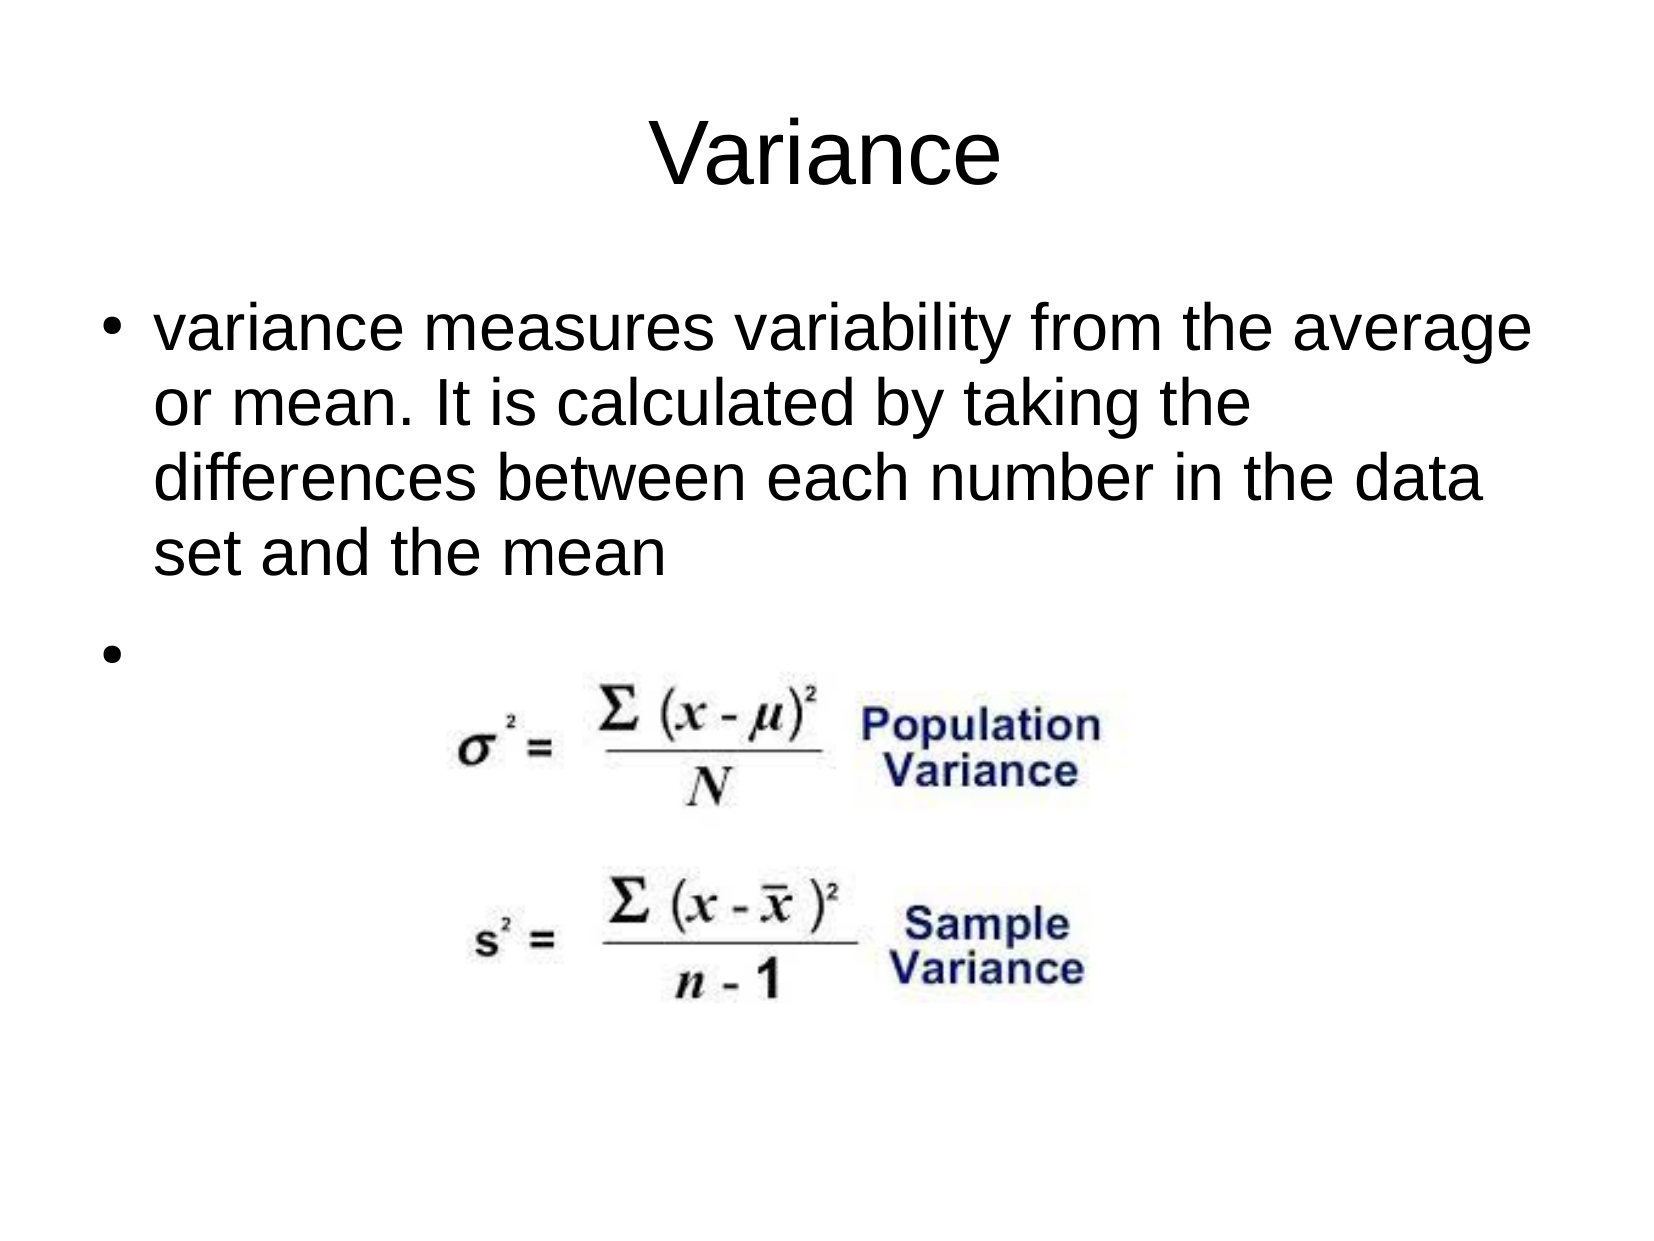

# Variance
variance measures variability from the average or mean. It is calculated by taking the differences between each number in the data set and the mean